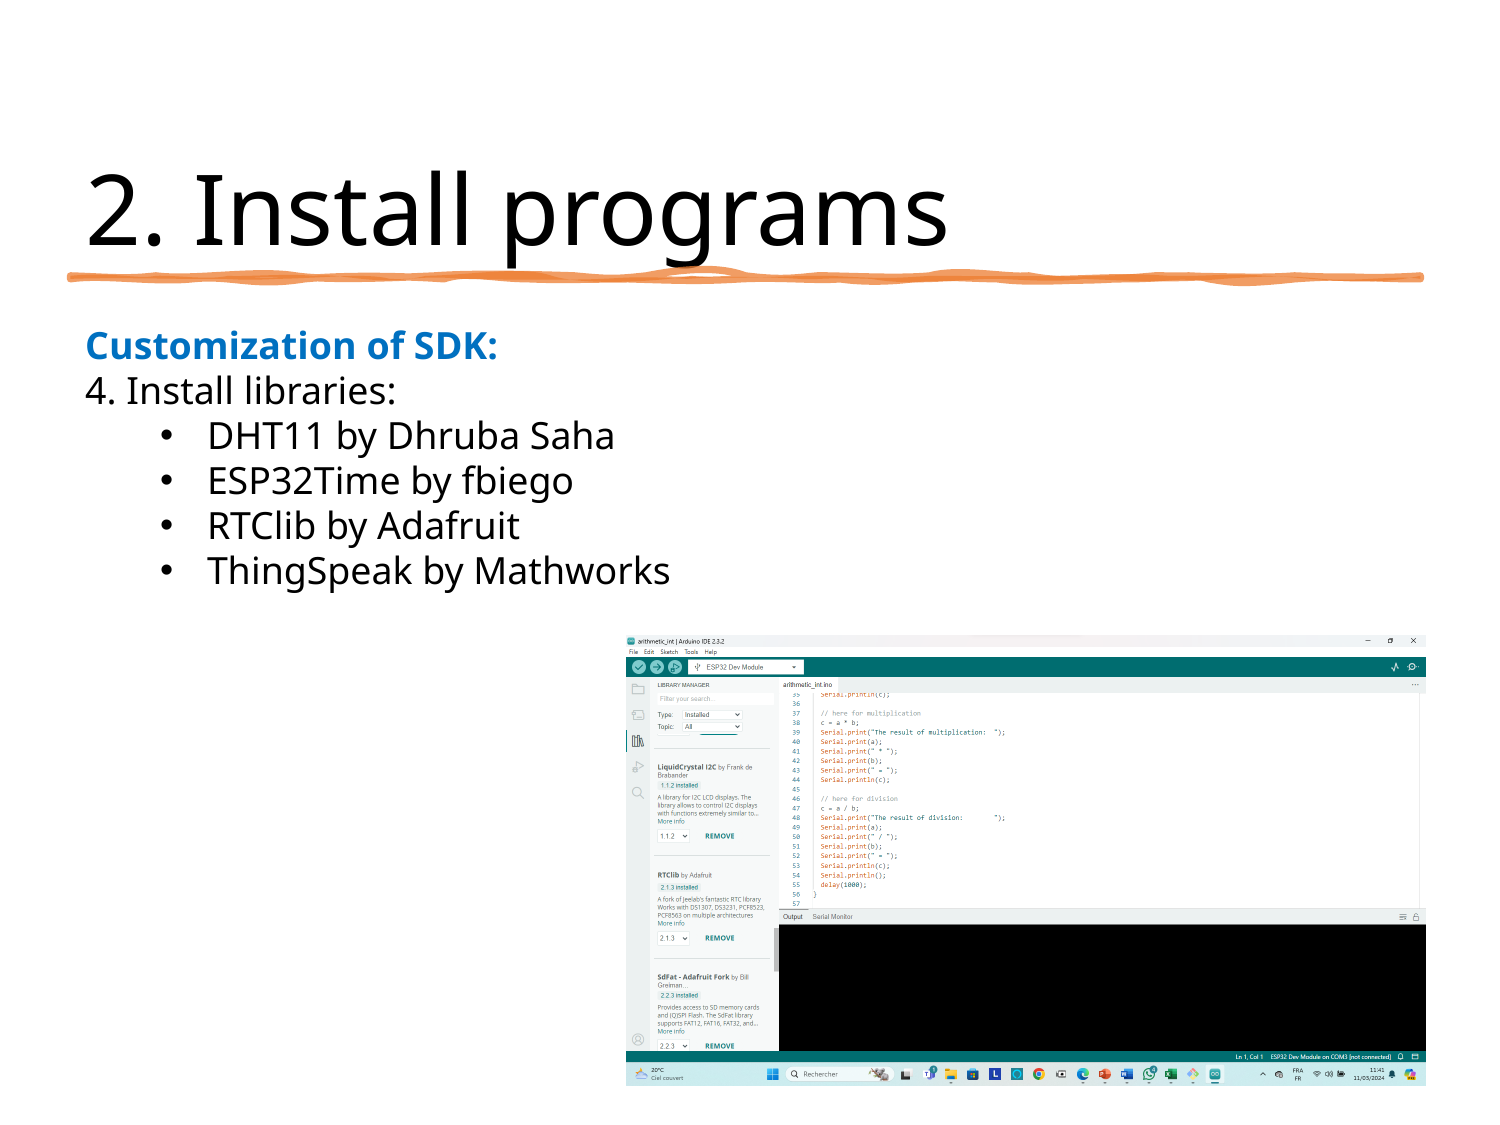

# 2. Install programs
Customization of SDK:
4. Install libraries:
DHT11 by Dhruba Saha
ESP32Time by fbiego
RTClib by Adafruit
ThingSpeak by Mathworks